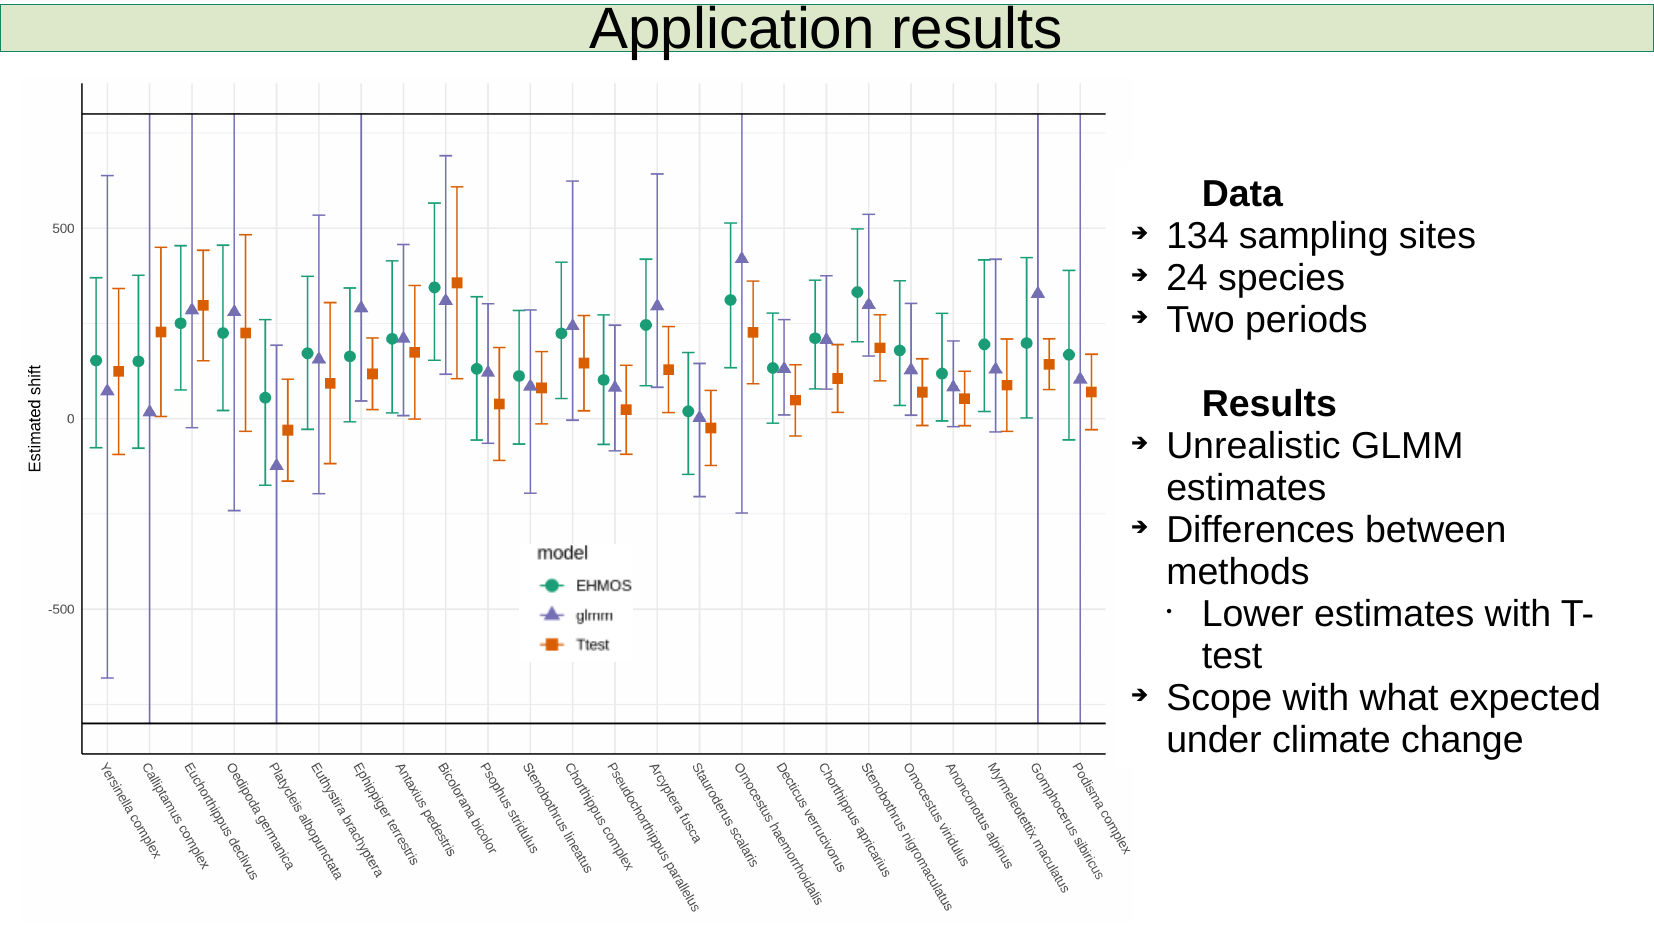

Application results
Data
134 sampling sites
24 species
Two periods
Results
Unrealistic GLMM estimates
Differences between methods
Lower estimates with T-test
Scope with what expected under climate change